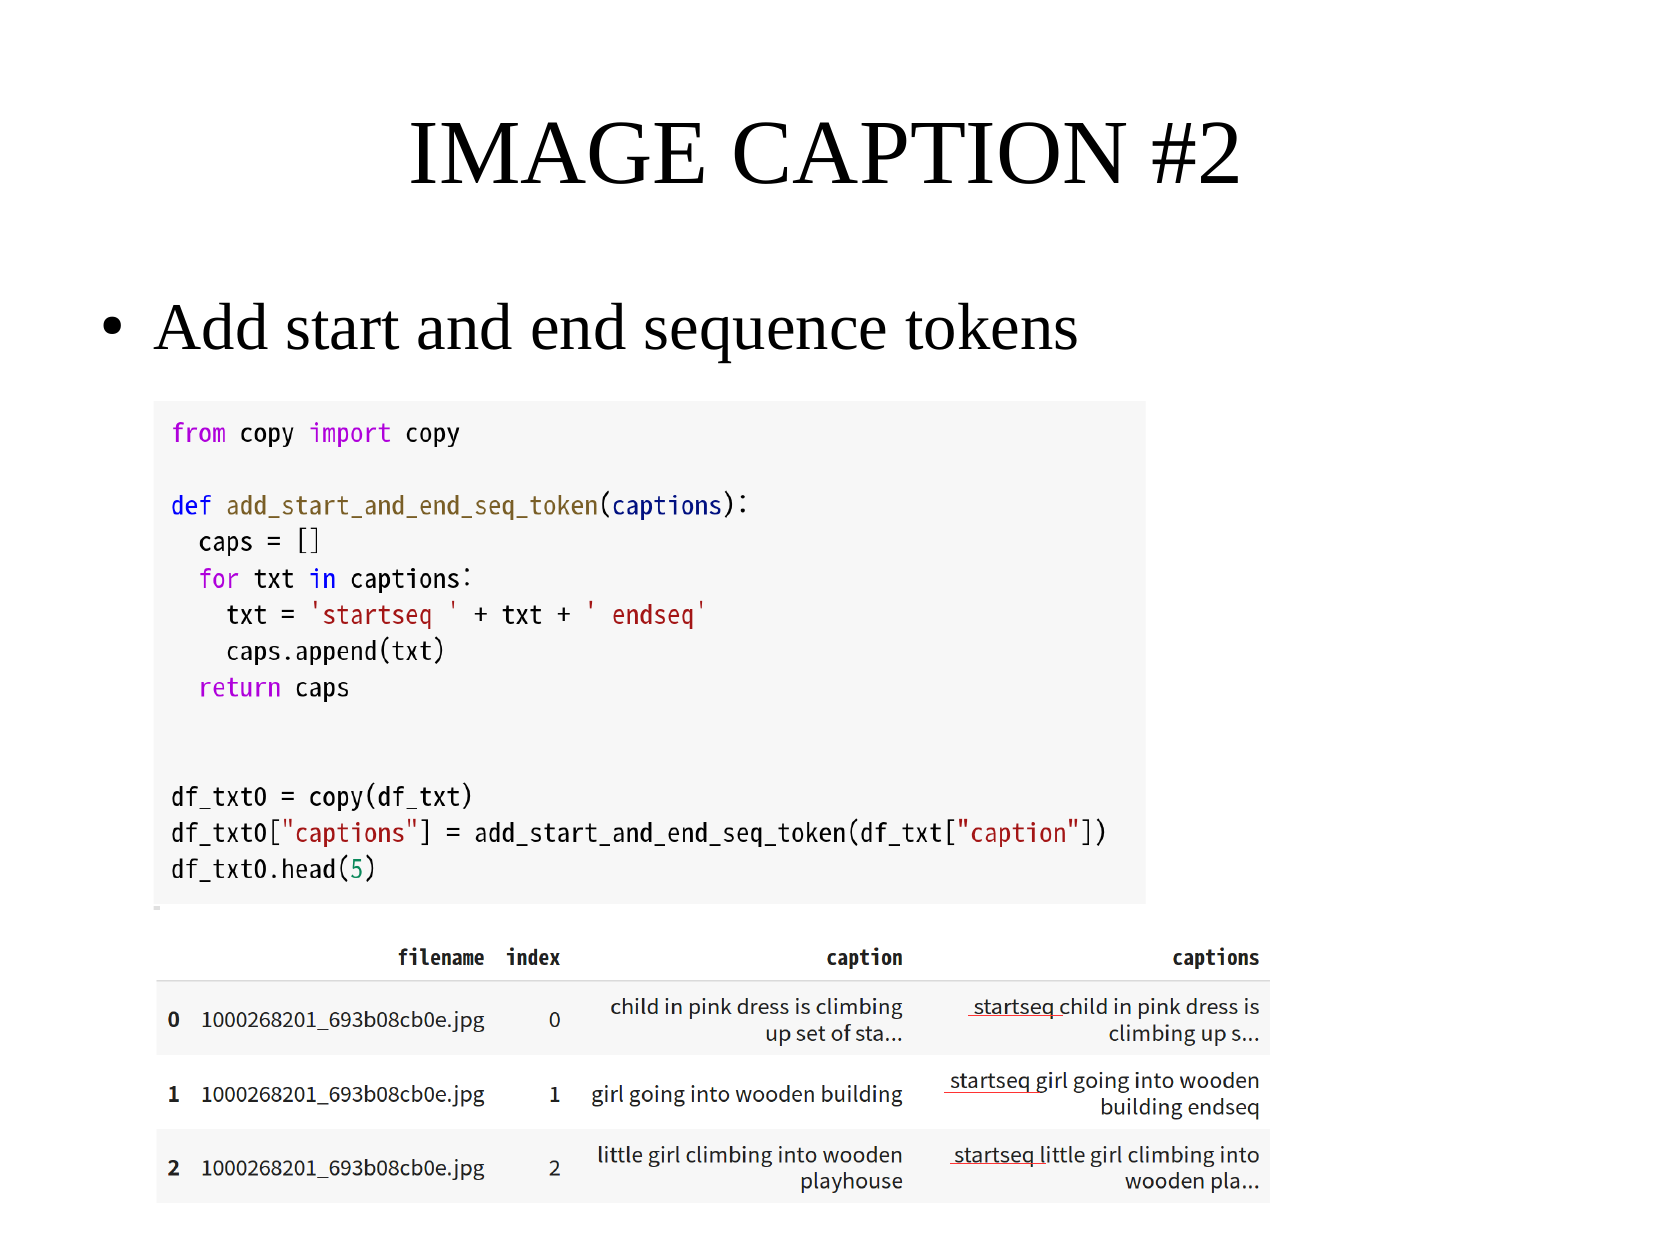

# IMAGE CAPTION #2
Add start and end sequence tokens